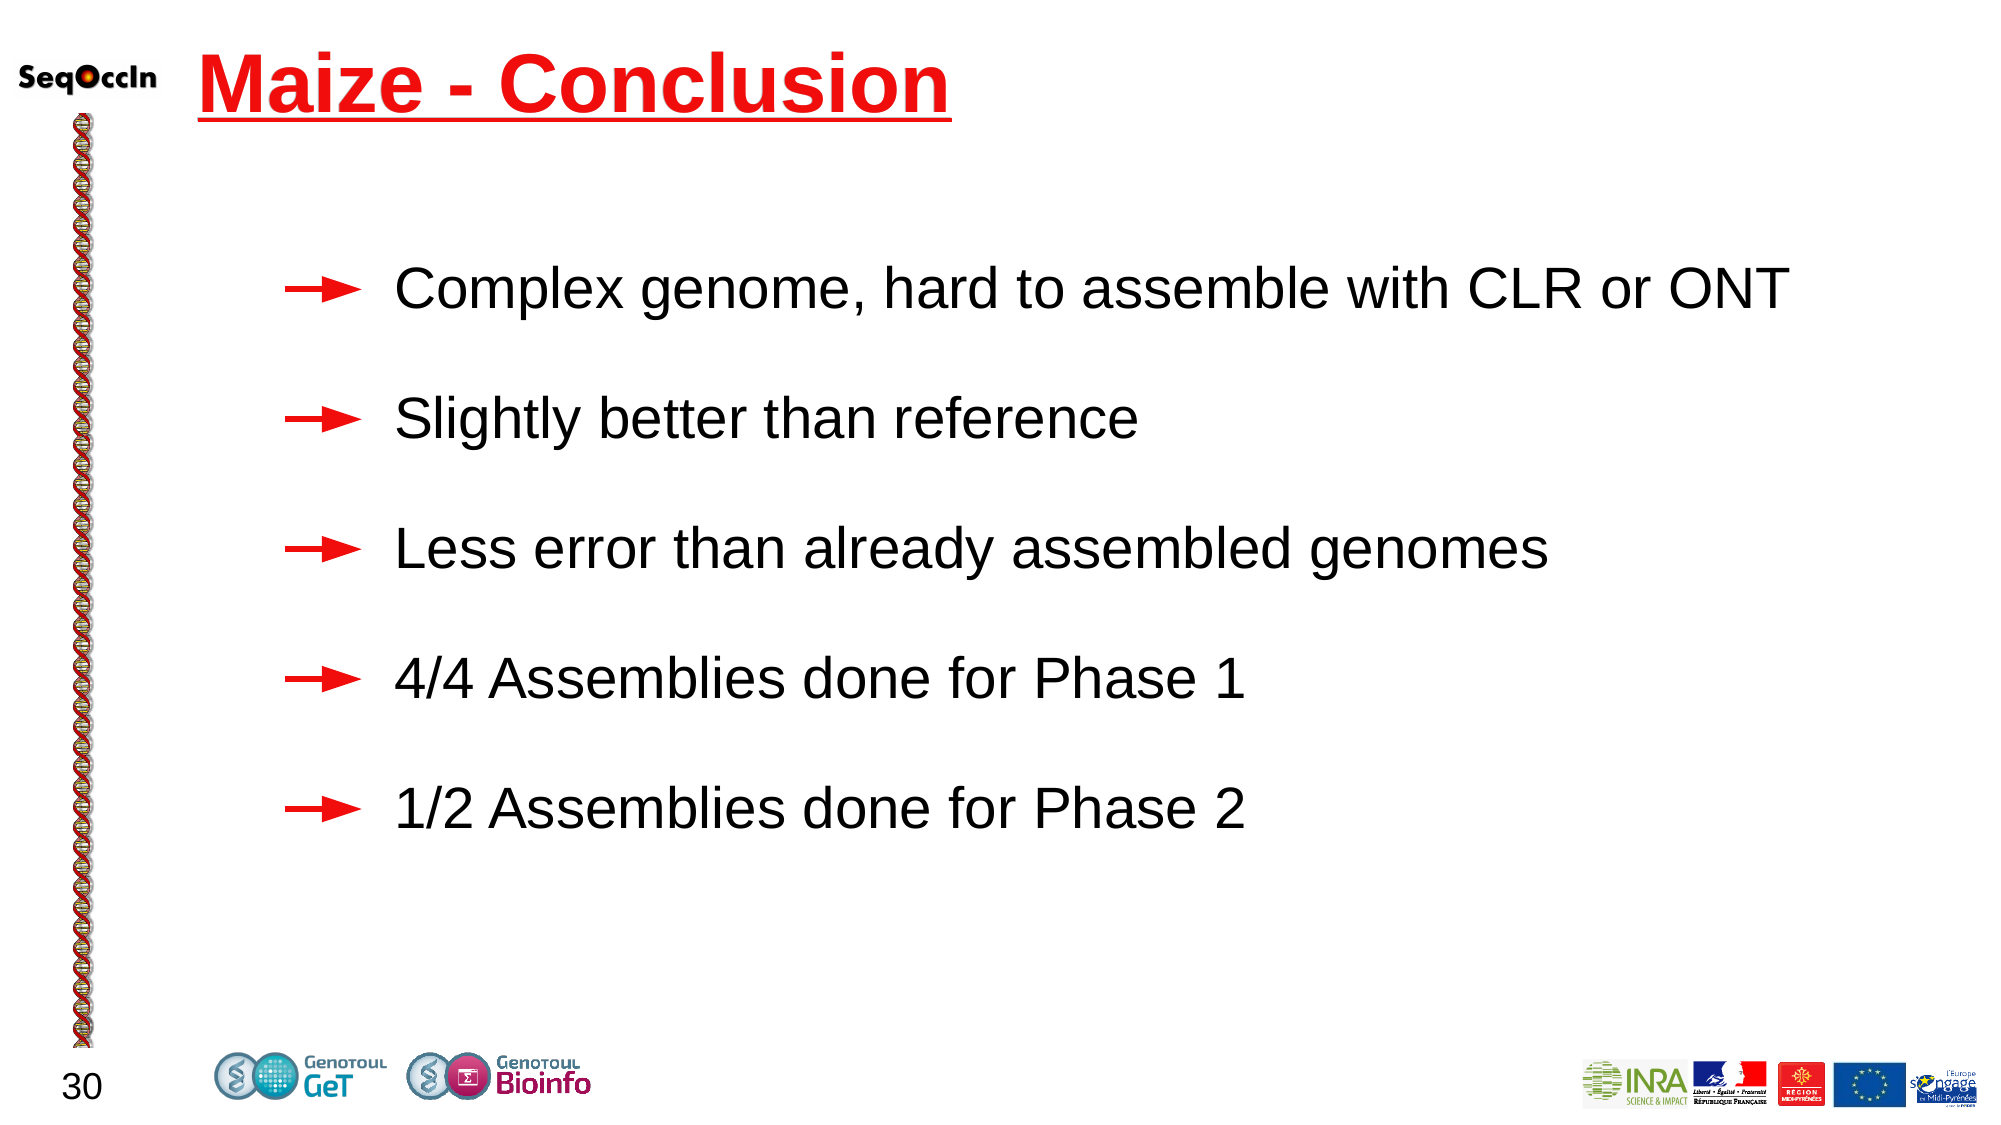

Maize - Conclusion
Complex genome, hard to assemble with CLR or ONT
Slightly better than reference
Less error than already assembled genomes
4/4 Assemblies done for Phase 1
1/2 Assemblies done for Phase 2